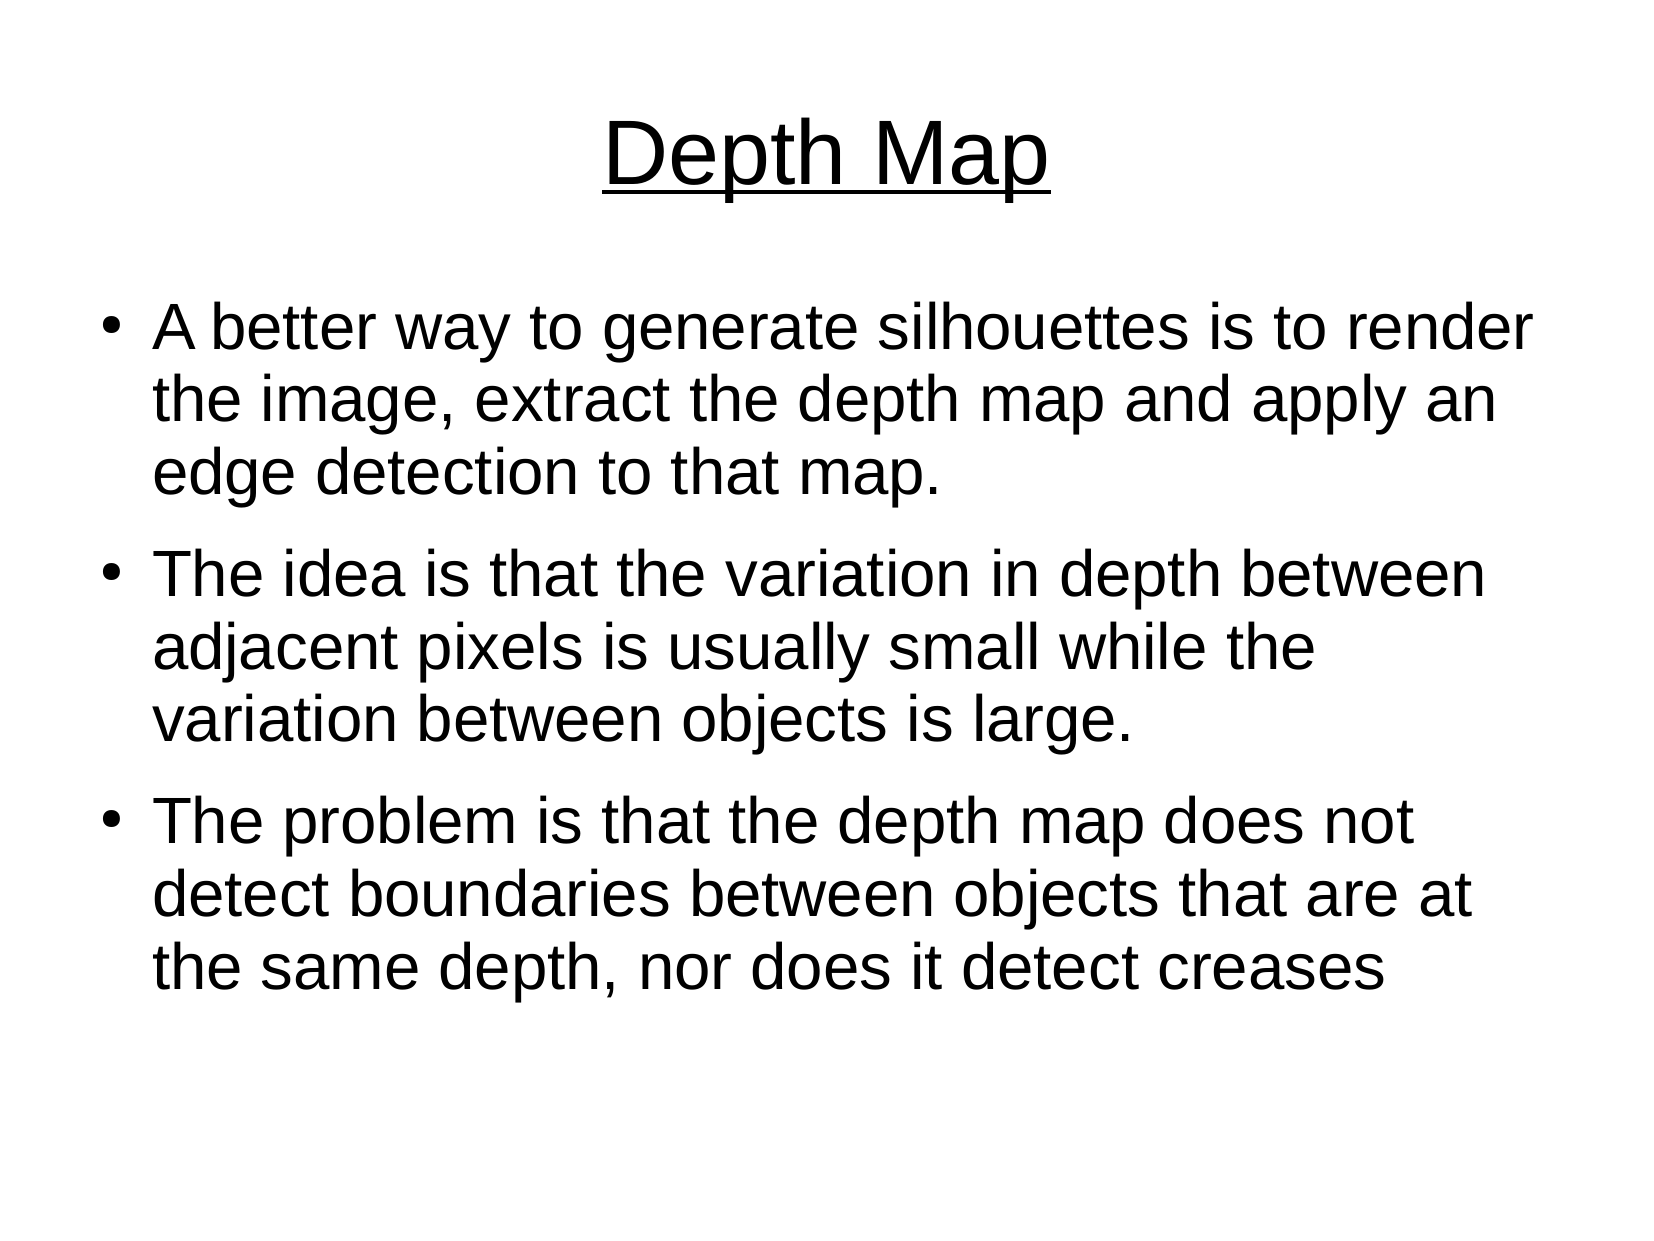

# Depth Map
A better way to generate silhouettes is to render the image, extract the depth map and apply an edge detection to that map.
The idea is that the variation in depth between adjacent pixels is usually small while the variation between objects is large.
The problem is that the depth map does not detect boundaries between objects that are at the same depth, nor does it detect creases